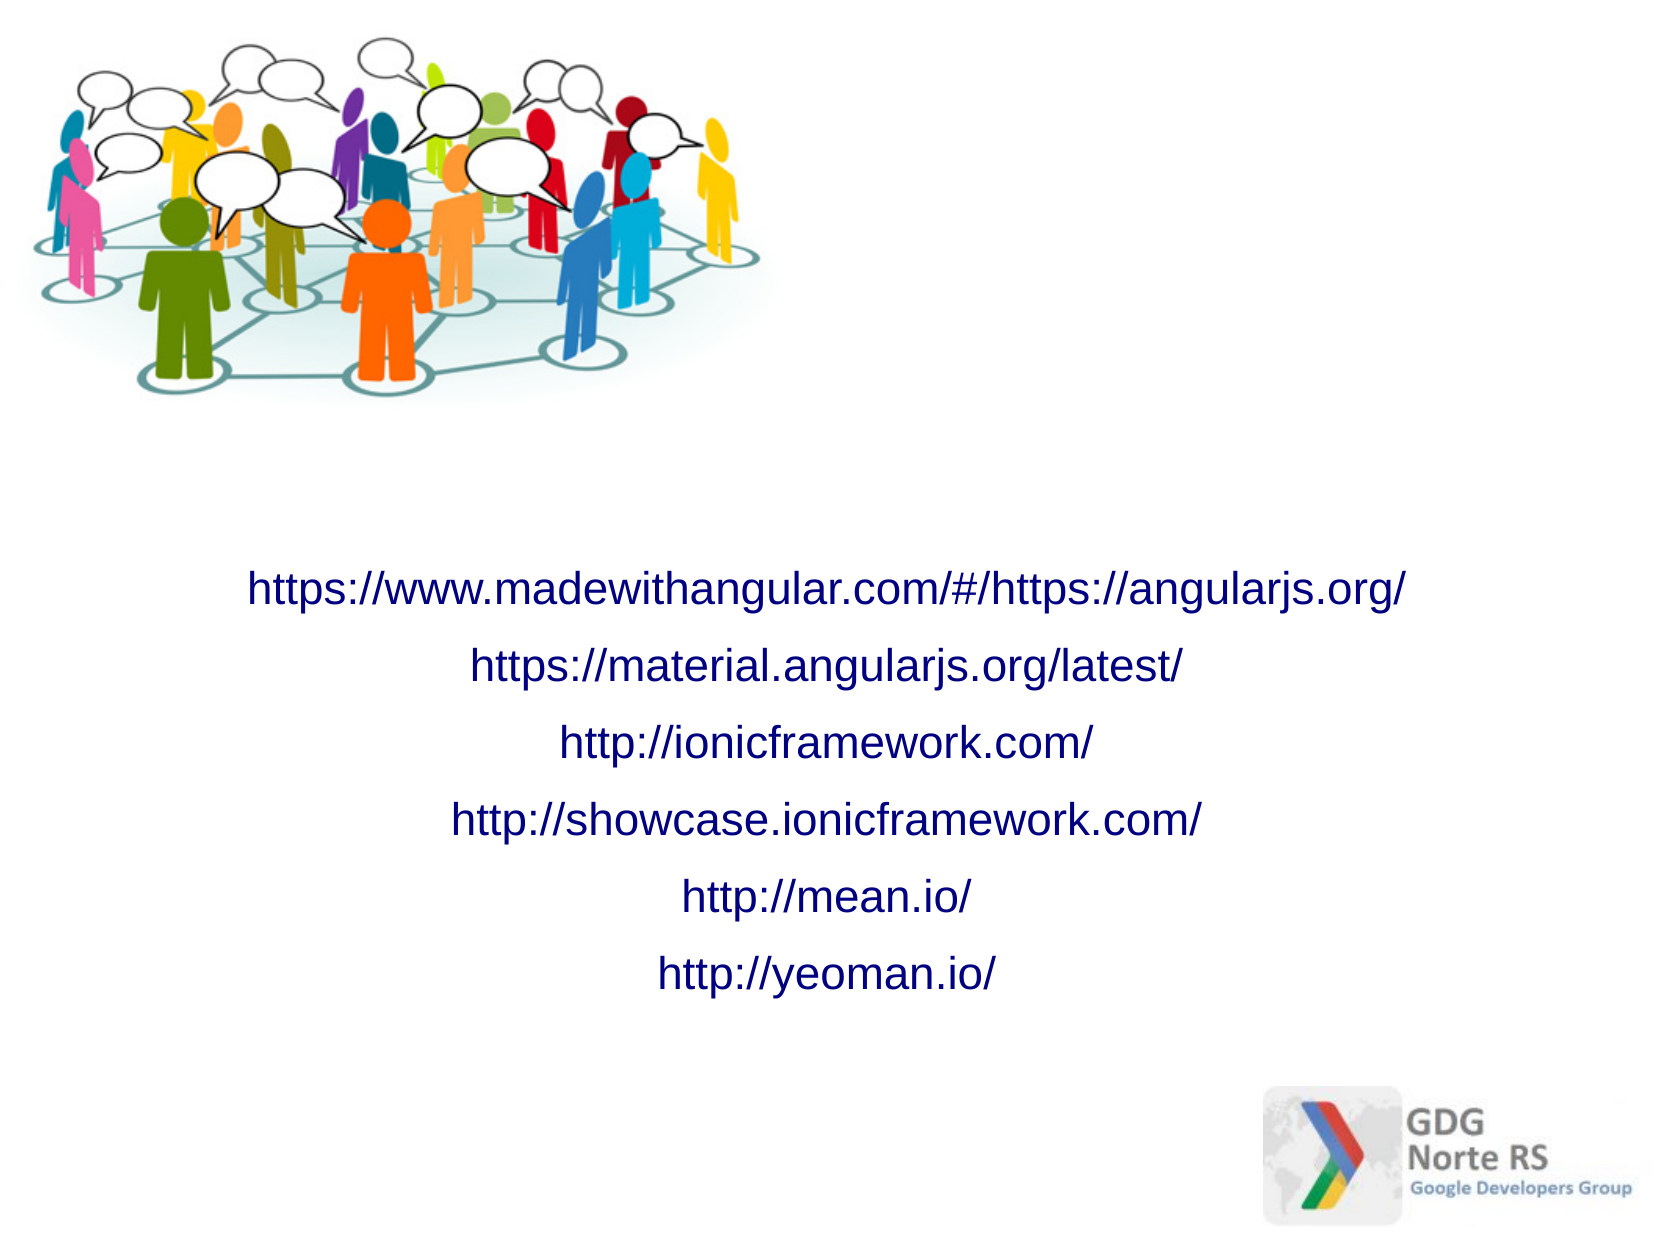

#
https://www.madewithangular.com/#/https://angularjs.org/
https://material.angularjs.org/latest/
http://ionicframework.com/
http://showcase.ionicframework.com/
http://mean.io/
http://yeoman.io/